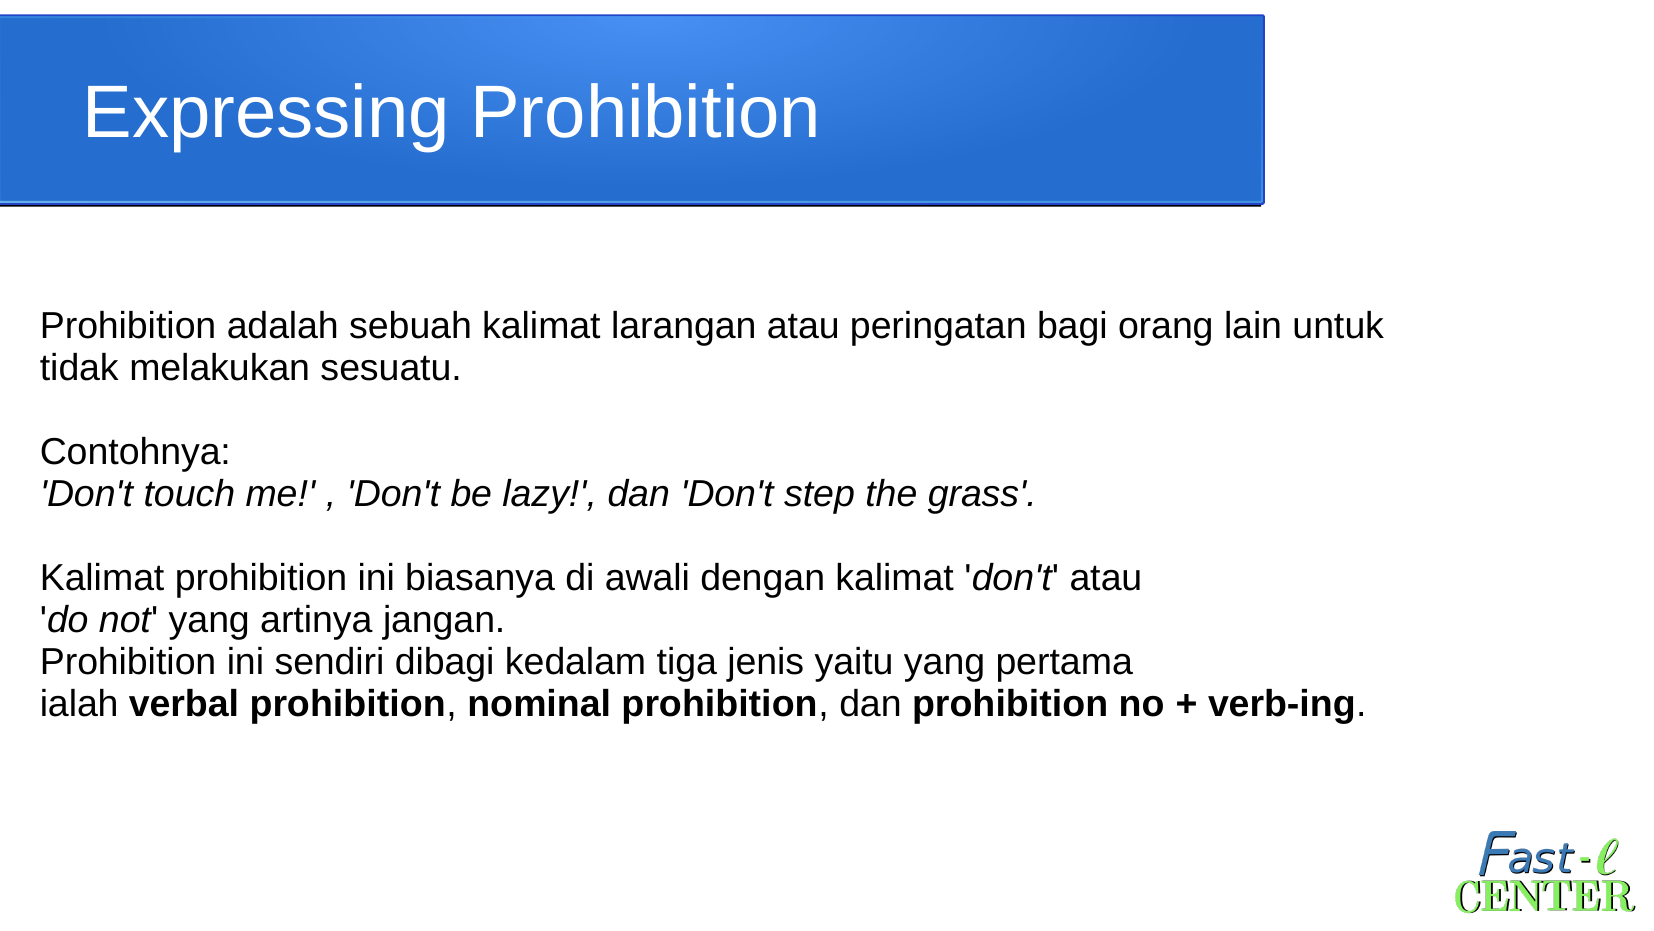

# Expressing Prohibition
Prohibition adalah sebuah kalimat larangan atau peringatan bagi orang lain untuk
tidak melakukan sesuatu.
Contohnya:
'Don't touch me!' , 'Don't be lazy!', dan 'Don't step the grass'.
Kalimat prohibition ini biasanya di awali dengan kalimat 'don't' atau
'do not' yang artinya jangan.
Prohibition ini sendiri dibagi kedalam tiga jenis yaitu yang pertama
ialah verbal prohibition, nominal prohibition, dan prohibition no + verb-ing.